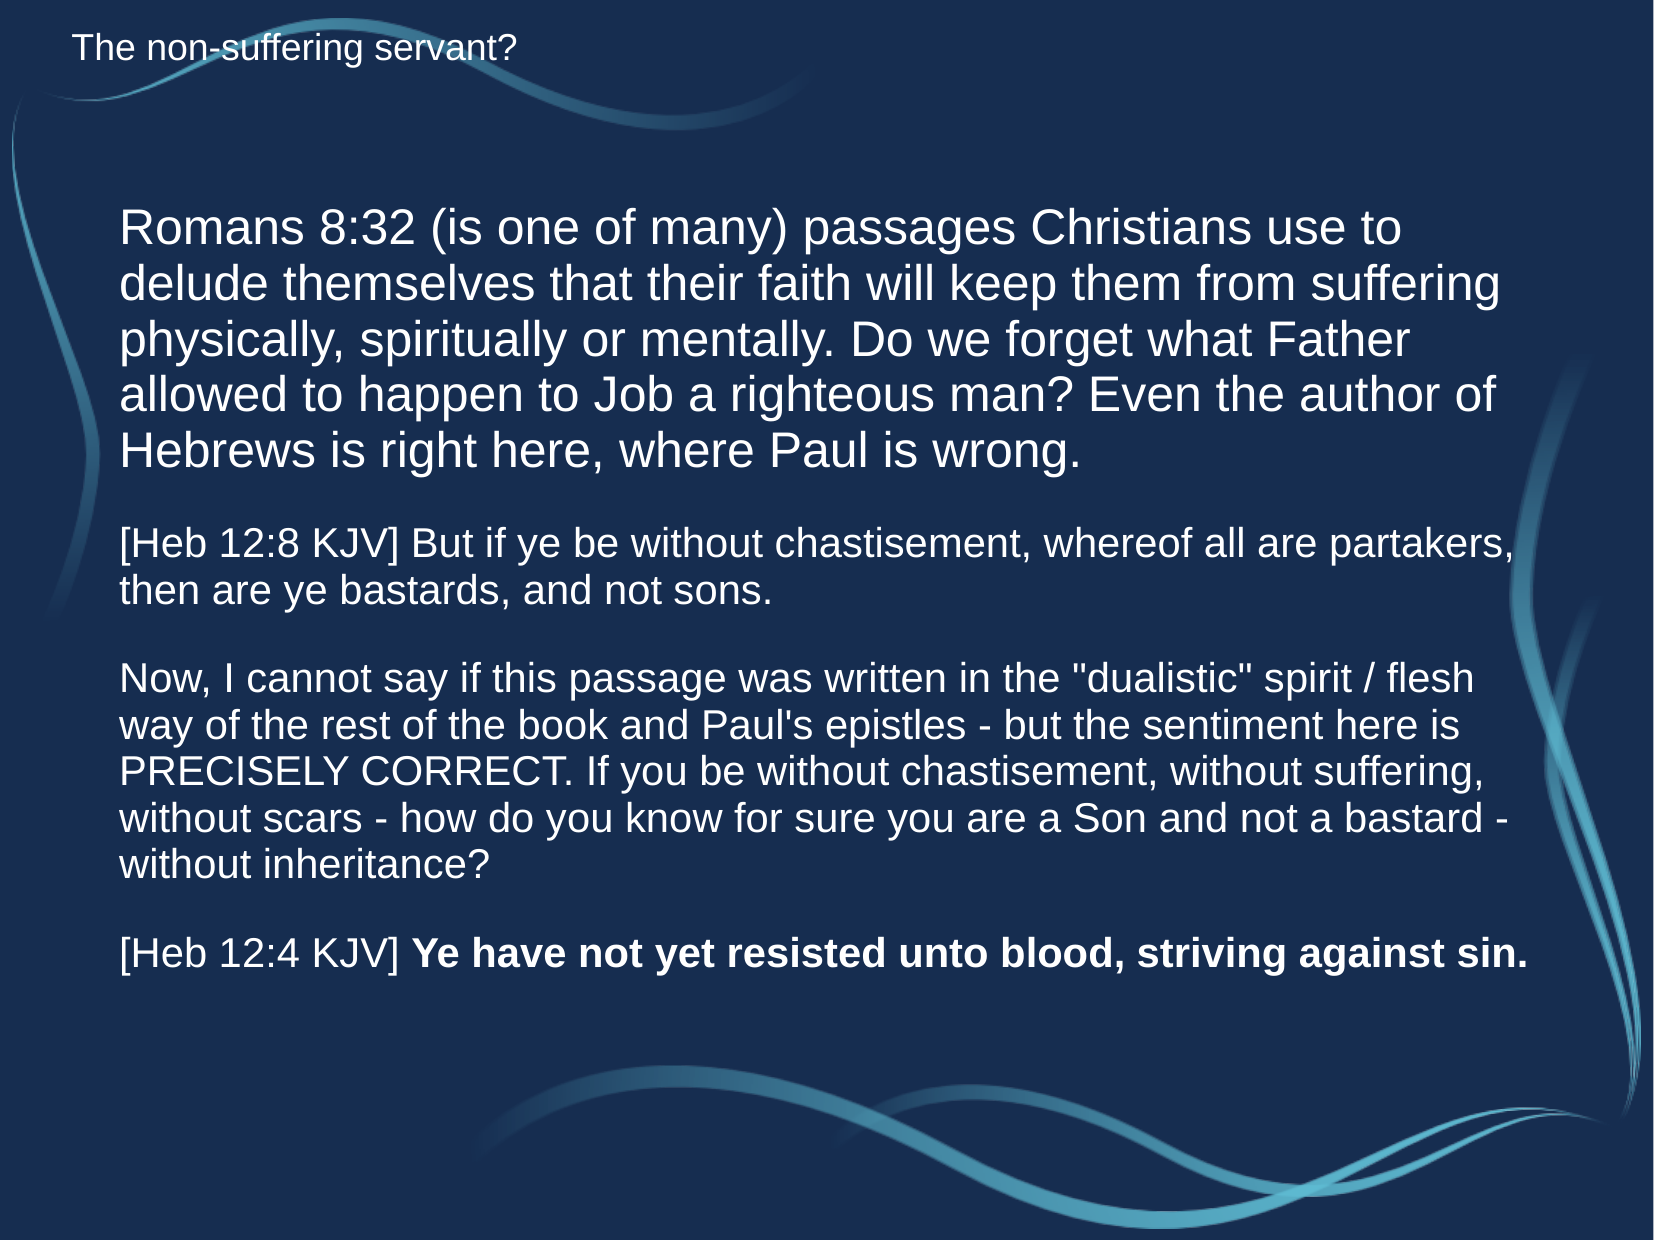

The non-suffering servant?
Romans 8:32 (is one of many) passages Christians use to delude themselves that their faith will keep them from suffering physically, spiritually or mentally. Do we forget what Father allowed to happen to Job a righteous man? Even the author of Hebrews is right here, where Paul is wrong.
[Heb 12:8 KJV] But if ye be without chastisement, whereof all are partakers, then are ye bastards, and not sons.
Now, I cannot say if this passage was written in the "dualistic" spirit / flesh way of the rest of the book and Paul's epistles - but the sentiment here is PRECISELY CORRECT. If you be without chastisement, without suffering, without scars - how do you know for sure you are a Son and not a bastard - without inheritance?
[Heb 12:4 KJV] Ye have not yet resisted unto blood, striving against sin.